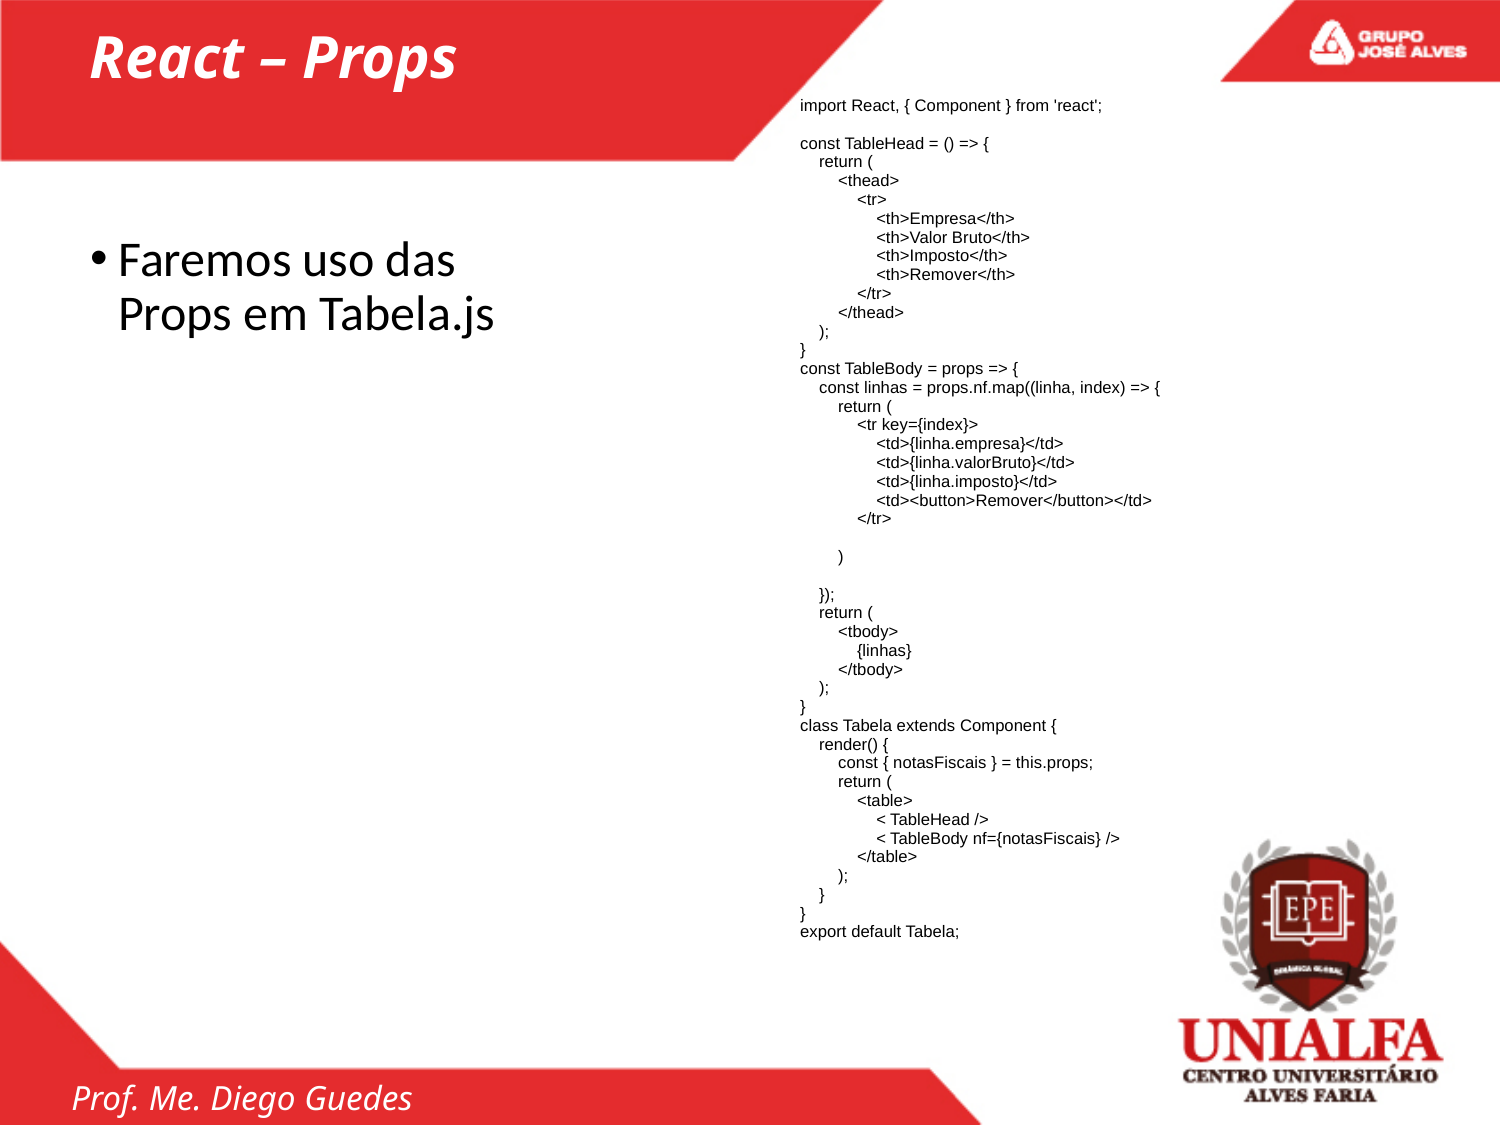

React – Props
import React, { Component } from 'react';
const TableHead = () => {
 return (
 <thead>
 <tr>
 <th>Empresa</th>
 <th>Valor Bruto</th>
 <th>Imposto</th>
 <th>Remover</th>
 </tr>
 </thead>
 );
}
const TableBody = props => {
 const linhas = props.nf.map((linha, index) => {
 return (
 <tr key={index}>
 <td>{linha.empresa}</td>
 <td>{linha.valorBruto}</td>
 <td>{linha.imposto}</td>
 <td><button>Remover</button></td>
 </tr>
 )
 });
 return (
 <tbody>
 {linhas}
 </tbody>
 );
}
class Tabela extends Component {
 render() {
 const { notasFiscais } = this.props;
 return (
 <table>
 < TableHead />
 < TableBody nf={notasFiscais} />
 </table>
 );
 }
}
export default Tabela;
# Faremos uso das Props em Tabela.js
Prof. Me. Diego Guedes